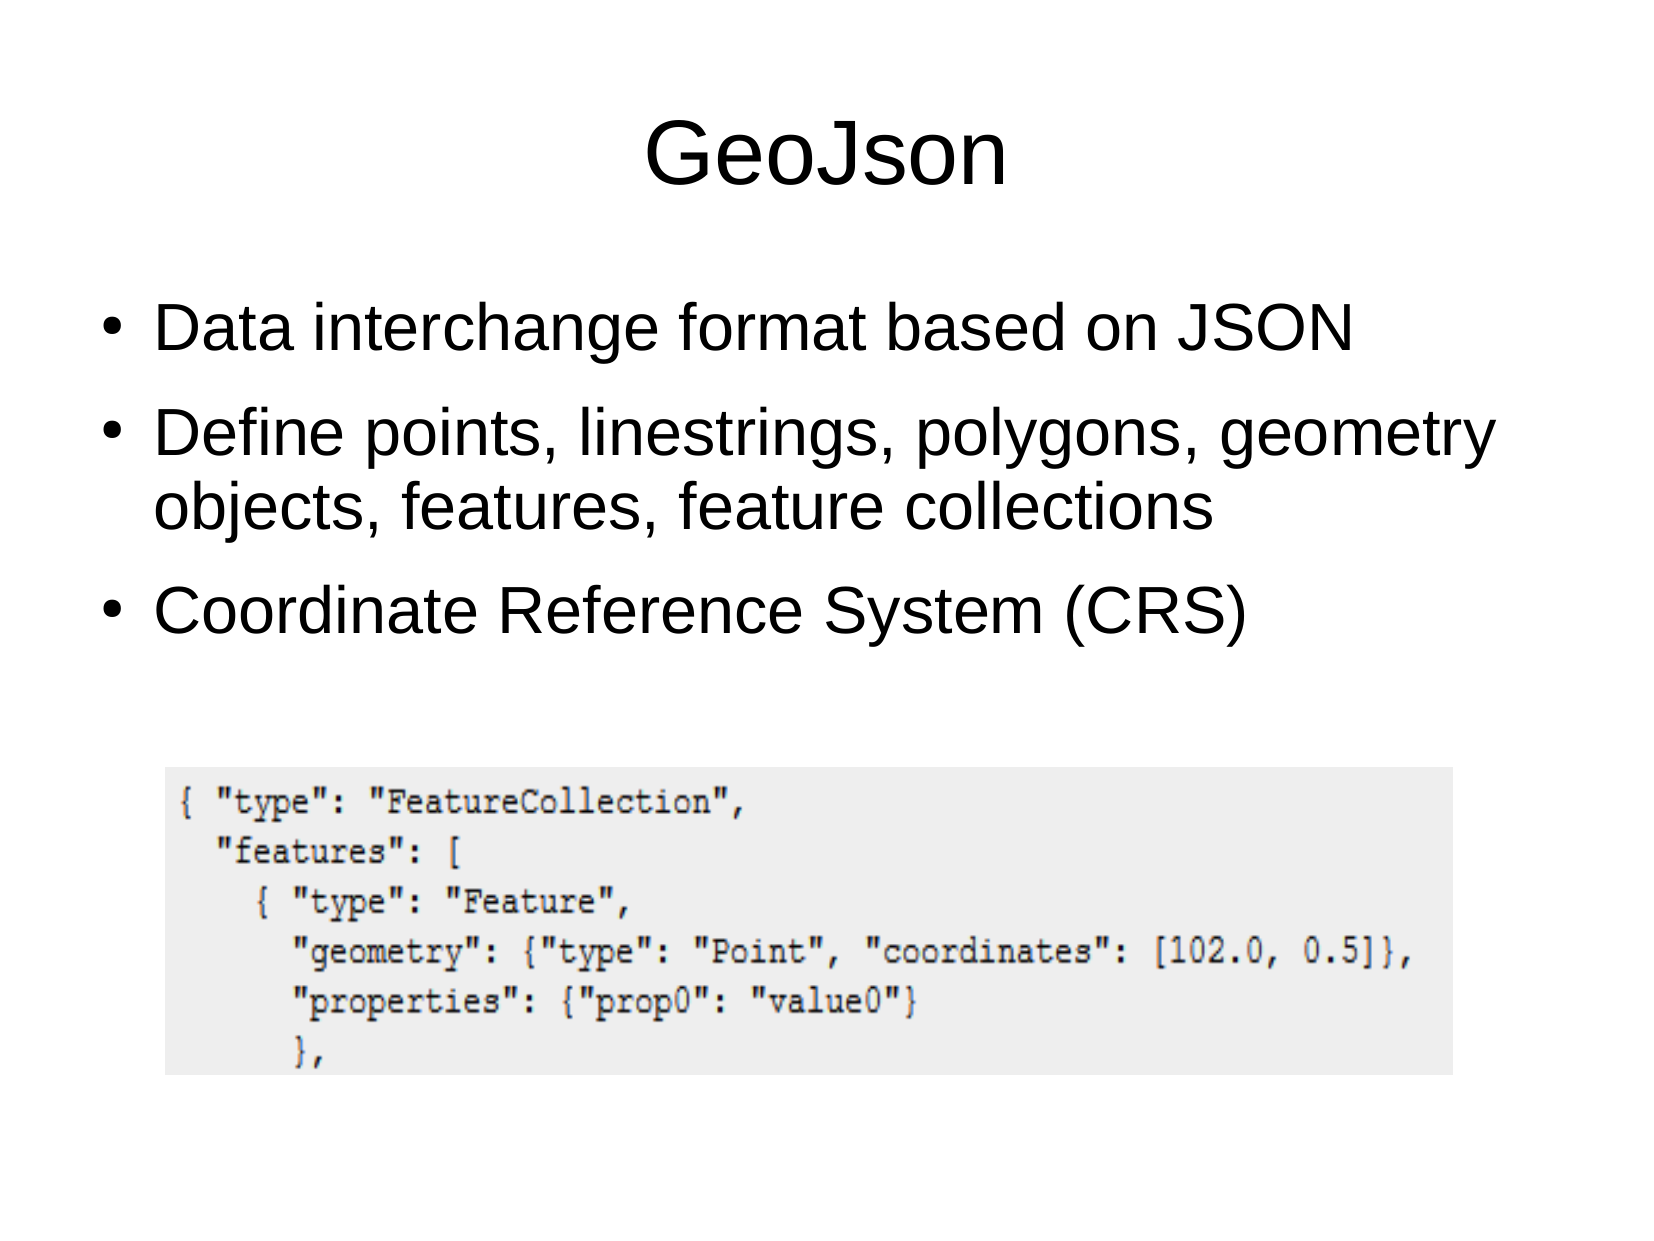

# GeoJson
Data interchange format based on JSON
Define points, linestrings, polygons, geometry objects, features, feature collections
Coordinate Reference System (CRS)